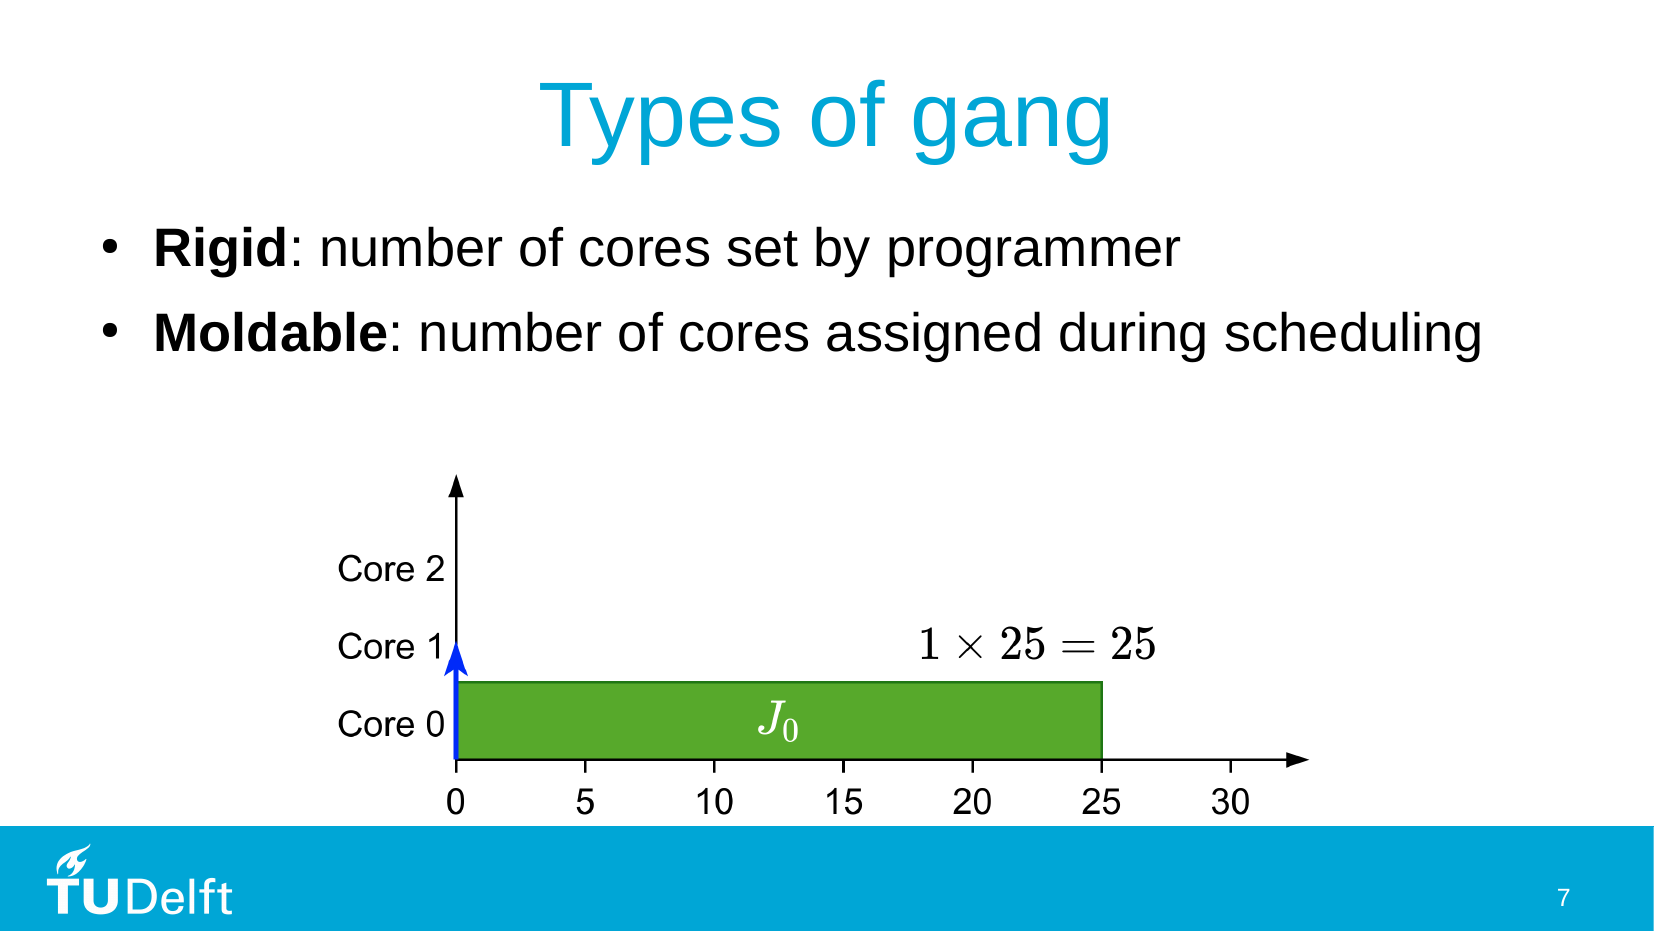

Types of gang
# Rigid: number of cores set by programmer
Moldable: number of cores assigned during scheduling
7